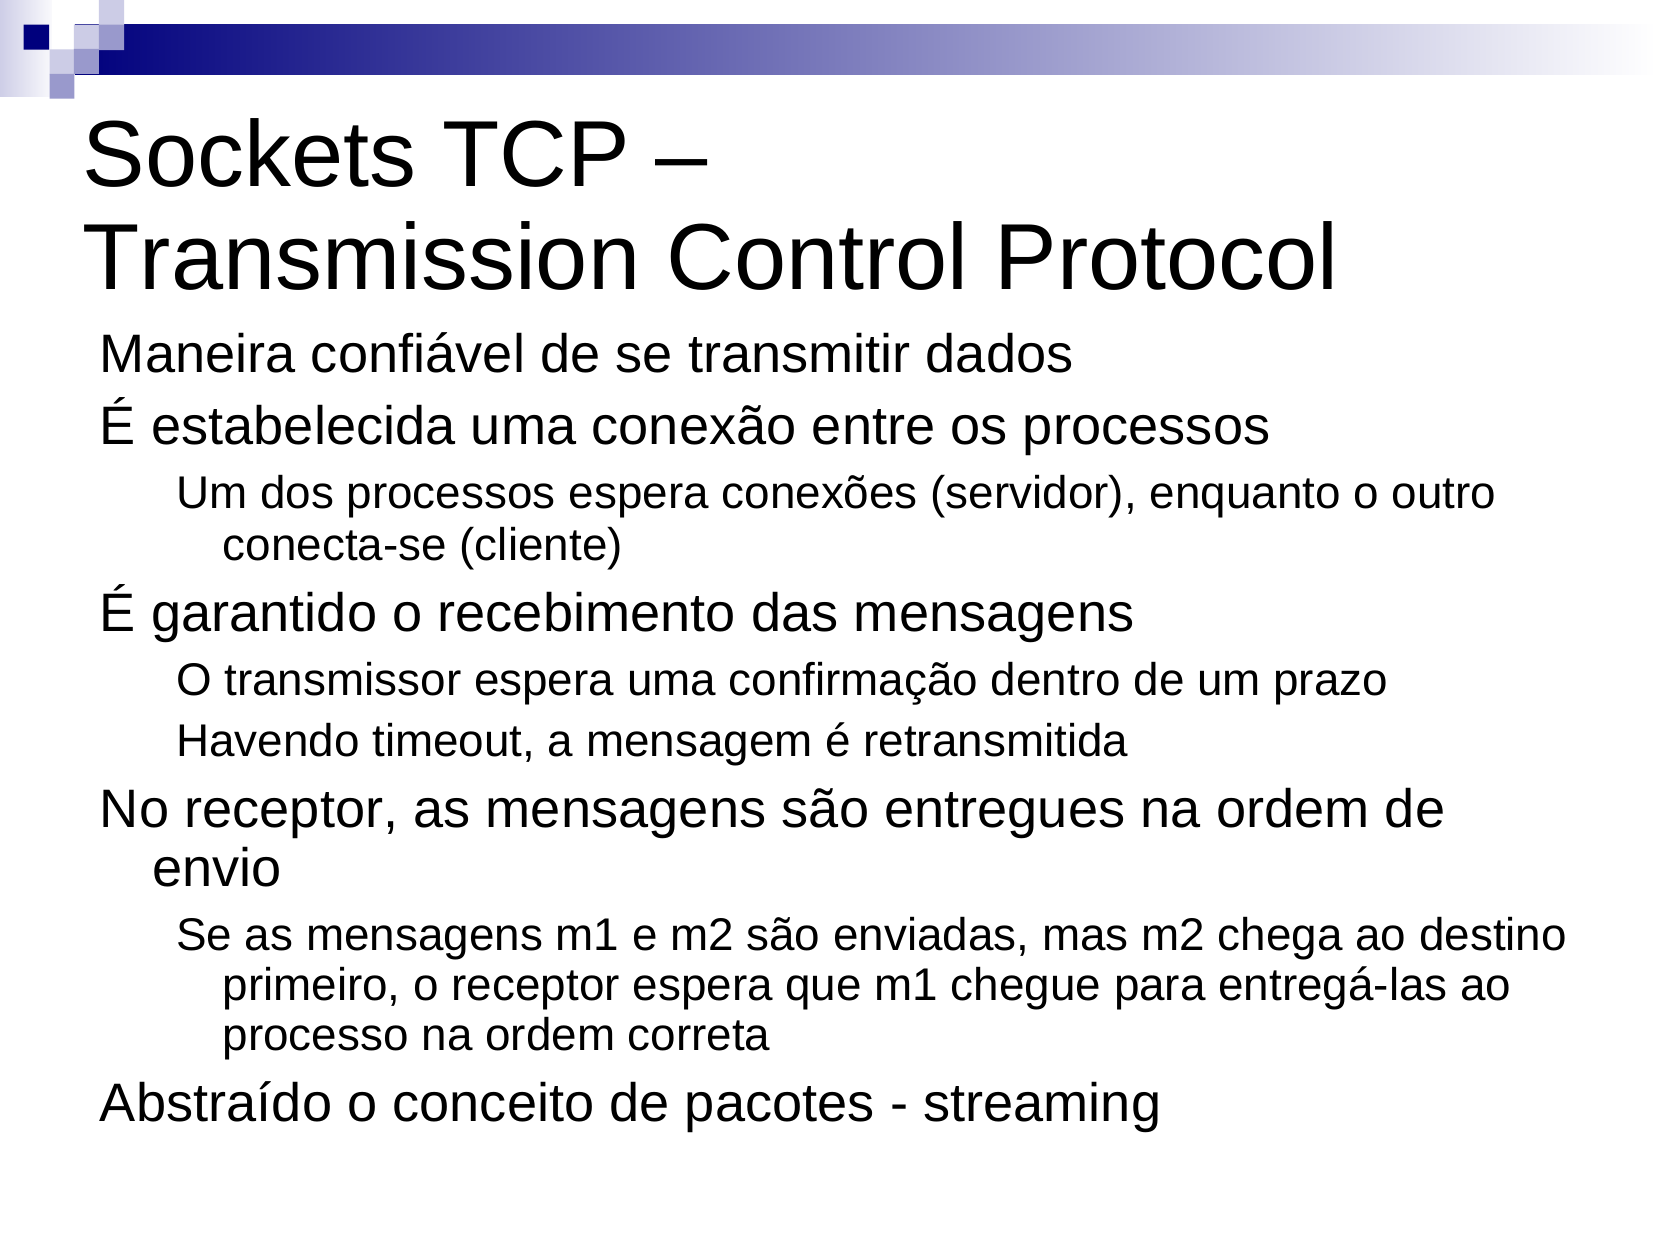

# Sockets TCP – Transmission Control Protocol
Maneira confiável de se transmitir dados
É estabelecida uma conexão entre os processos
Um dos processos espera conexões (servidor), enquanto o outro conecta-se (cliente)‏
É garantido o recebimento das mensagens
O transmissor espera uma confirmação dentro de um prazo
Havendo timeout, a mensagem é retransmitida
No receptor, as mensagens são entregues na ordem de envio
Se as mensagens m1 e m2 são enviadas, mas m2 chega ao destino primeiro, o receptor espera que m1 chegue para entregá-las ao processo na ordem correta
Abstraído o conceito de pacotes - streaming